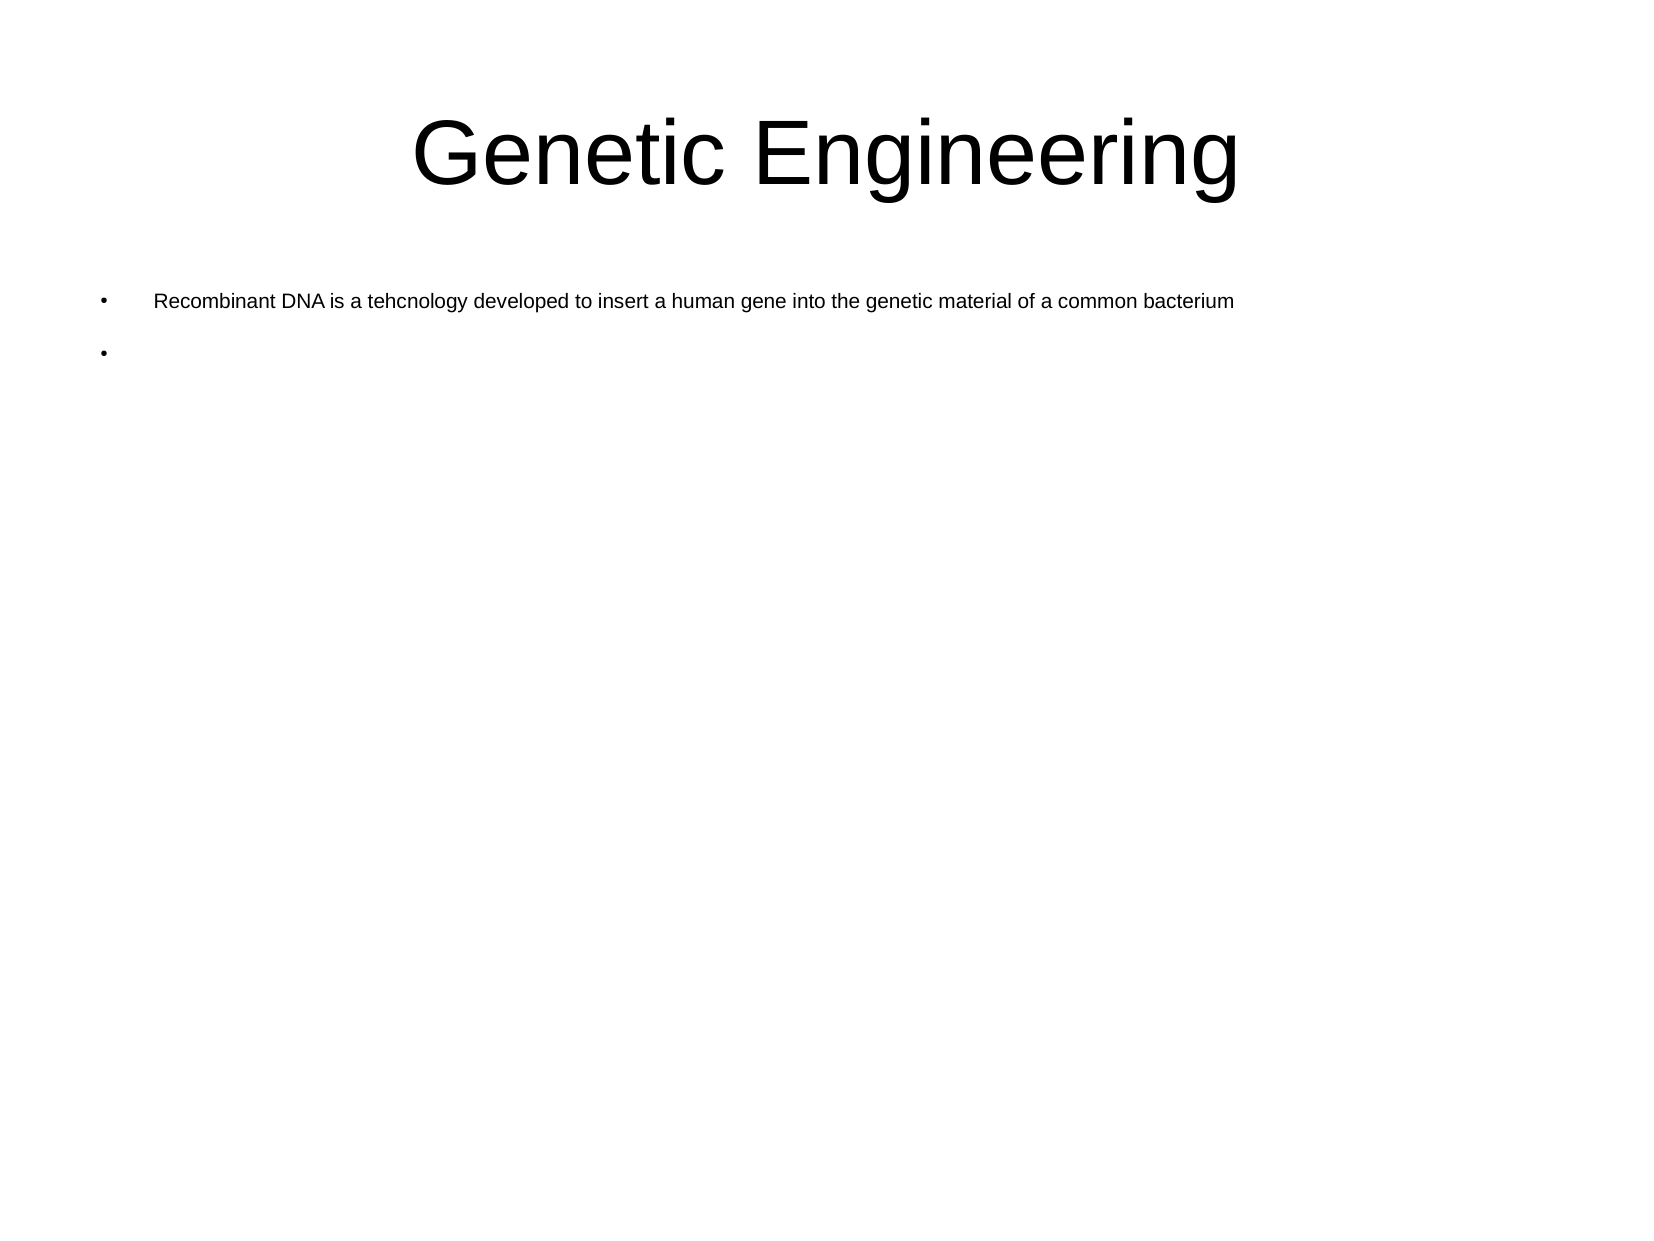

# Genetic Engineering
Recombinant DNA is a tehcnology developed to insert a human gene into the genetic material of a common bacterium